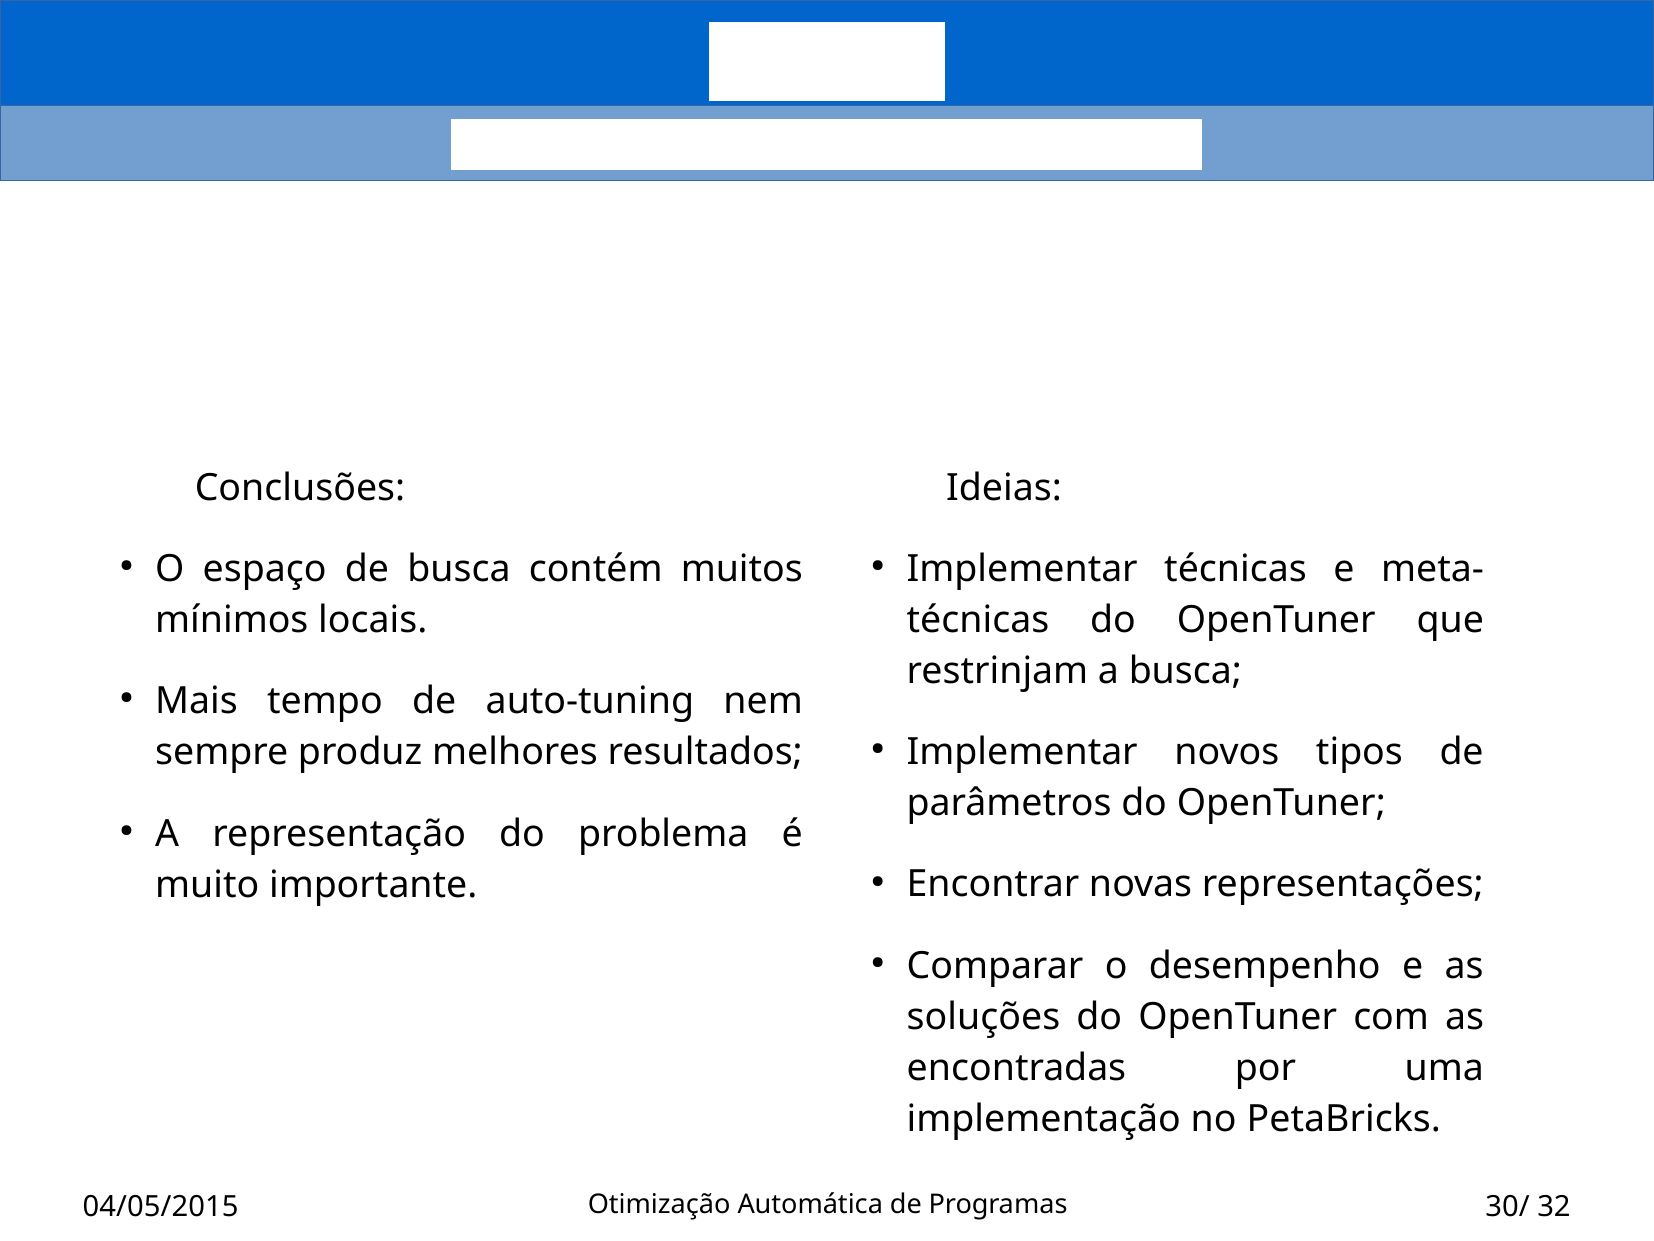

# Exemplo
Conjuntos de Instâncias de SAT: Conclusão
	Ideias:
Implementar técnicas e meta-técnicas do OpenTuner que restrinjam a busca;
Implementar novos tipos de parâmetros do OpenTuner;
Encontrar novas representações;
Comparar o desempenho e as soluções do OpenTuner com as encontradas por uma implementação no PetaBricks.
	Conclusões:
O espaço de busca contém muitos mínimos locais.
Mais tempo de auto-tuning nem sempre produz melhores resultados;
A representação do problema é muito importante.
30